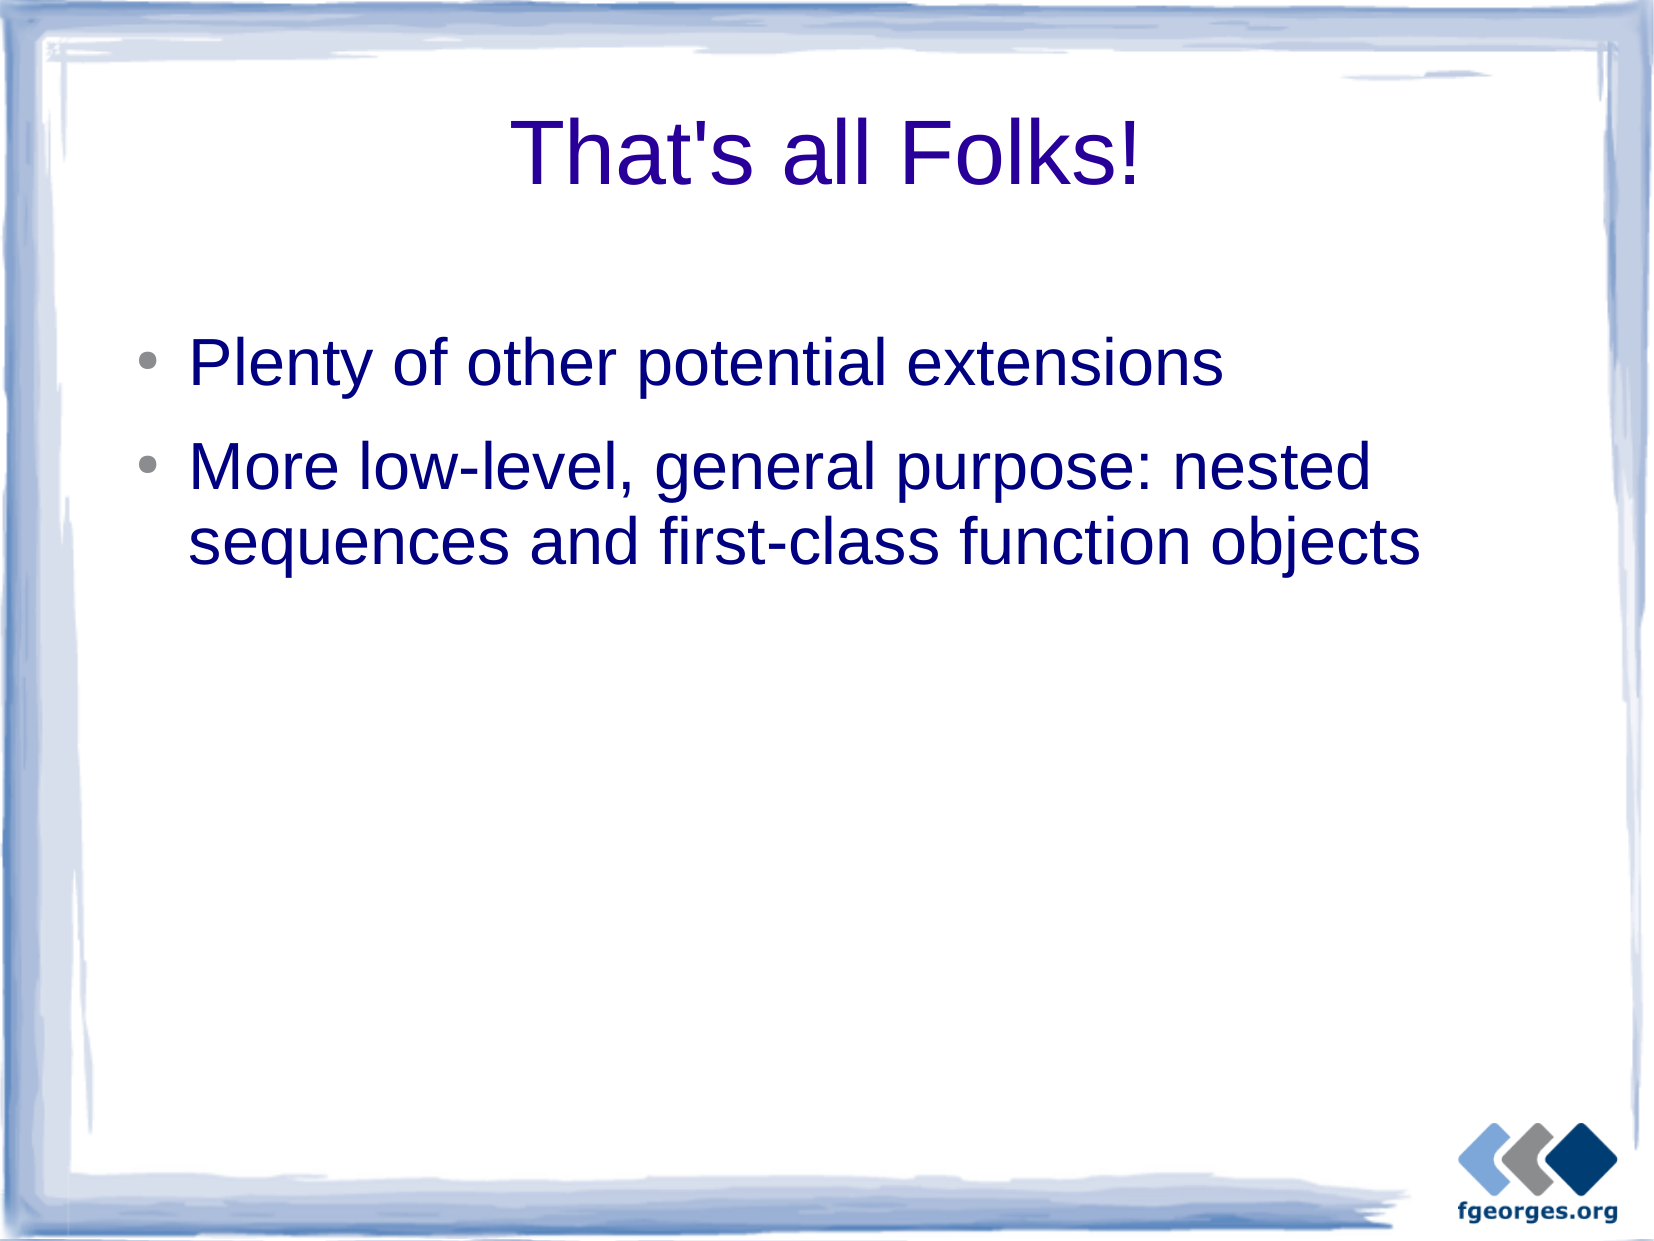

# That's all Folks!
Plenty of other potential extensions
More low-level, general purpose: nested sequences and first-class function objects